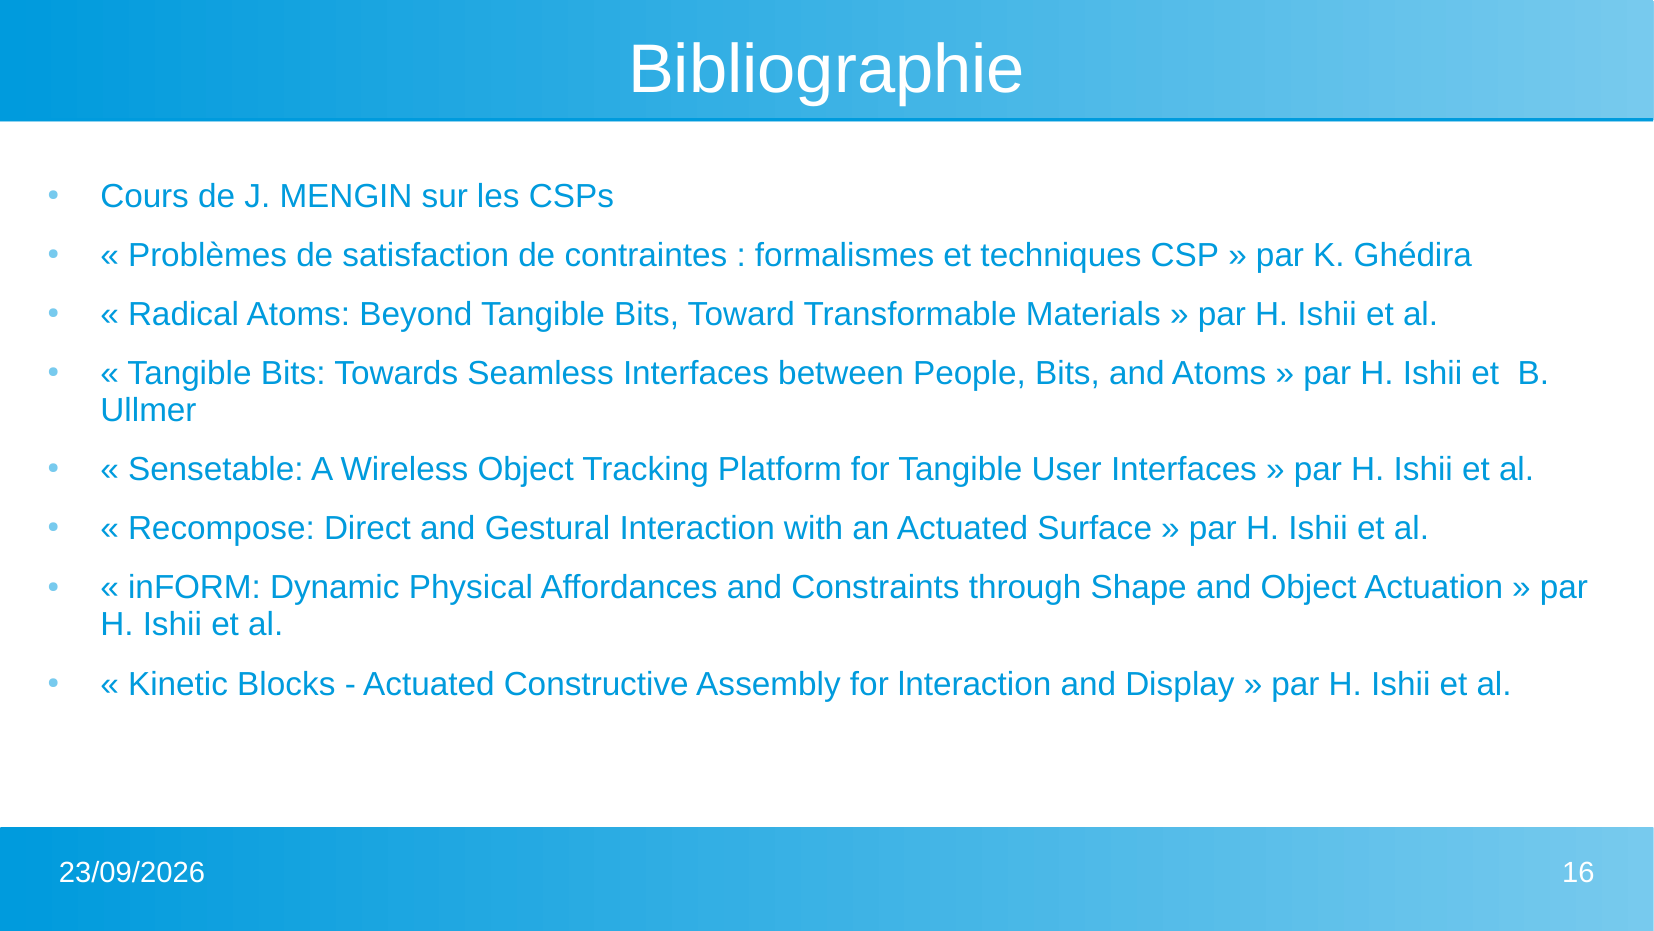

# Bibliographie
Cours de J. MENGIN sur les CSPs
« Problèmes de satisfaction de contraintes : formalismes et techniques CSP » par K. Ghédira
« Radical Atoms: Beyond Tangible Bits, Toward Transformable Materials » par H. Ishii et al.
« Tangible Bits: Towards Seamless Interfaces between People, Bits, and Atoms » par H. Ishii et  B. Ullmer
« Sensetable: A Wireless Object Tracking Platform for Tangible User Interfaces » par H. Ishii et al.
« Recompose: Direct and Gestural Interaction with an Actuated Surface » par H. Ishii et al.
« inFORM: Dynamic Physical Affordances and Constraints through Shape and Object Actuation » par H. Ishii et al.
« Kinetic Blocks - Actuated Constructive Assembly for lnteraction and Display » par H. Ishii et al.
16